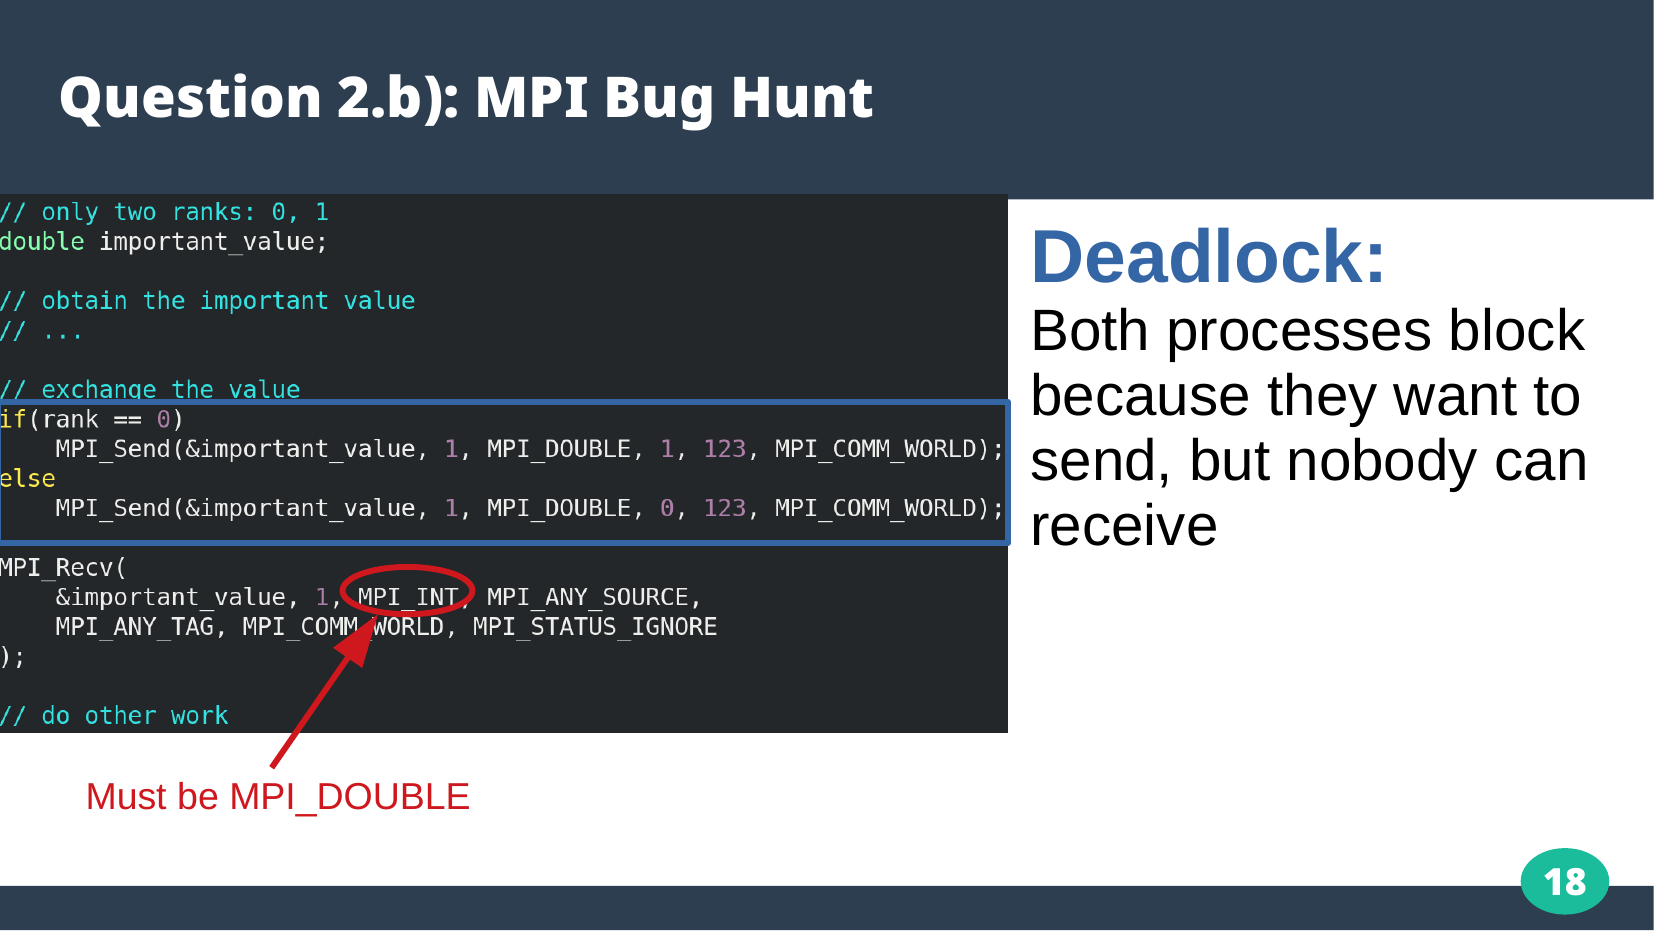

# Question 2.b): MPI Bug Hunt
Deadlock:
Both processes block because they want to send, but nobody can receive
Must be MPI_DOUBLE
18